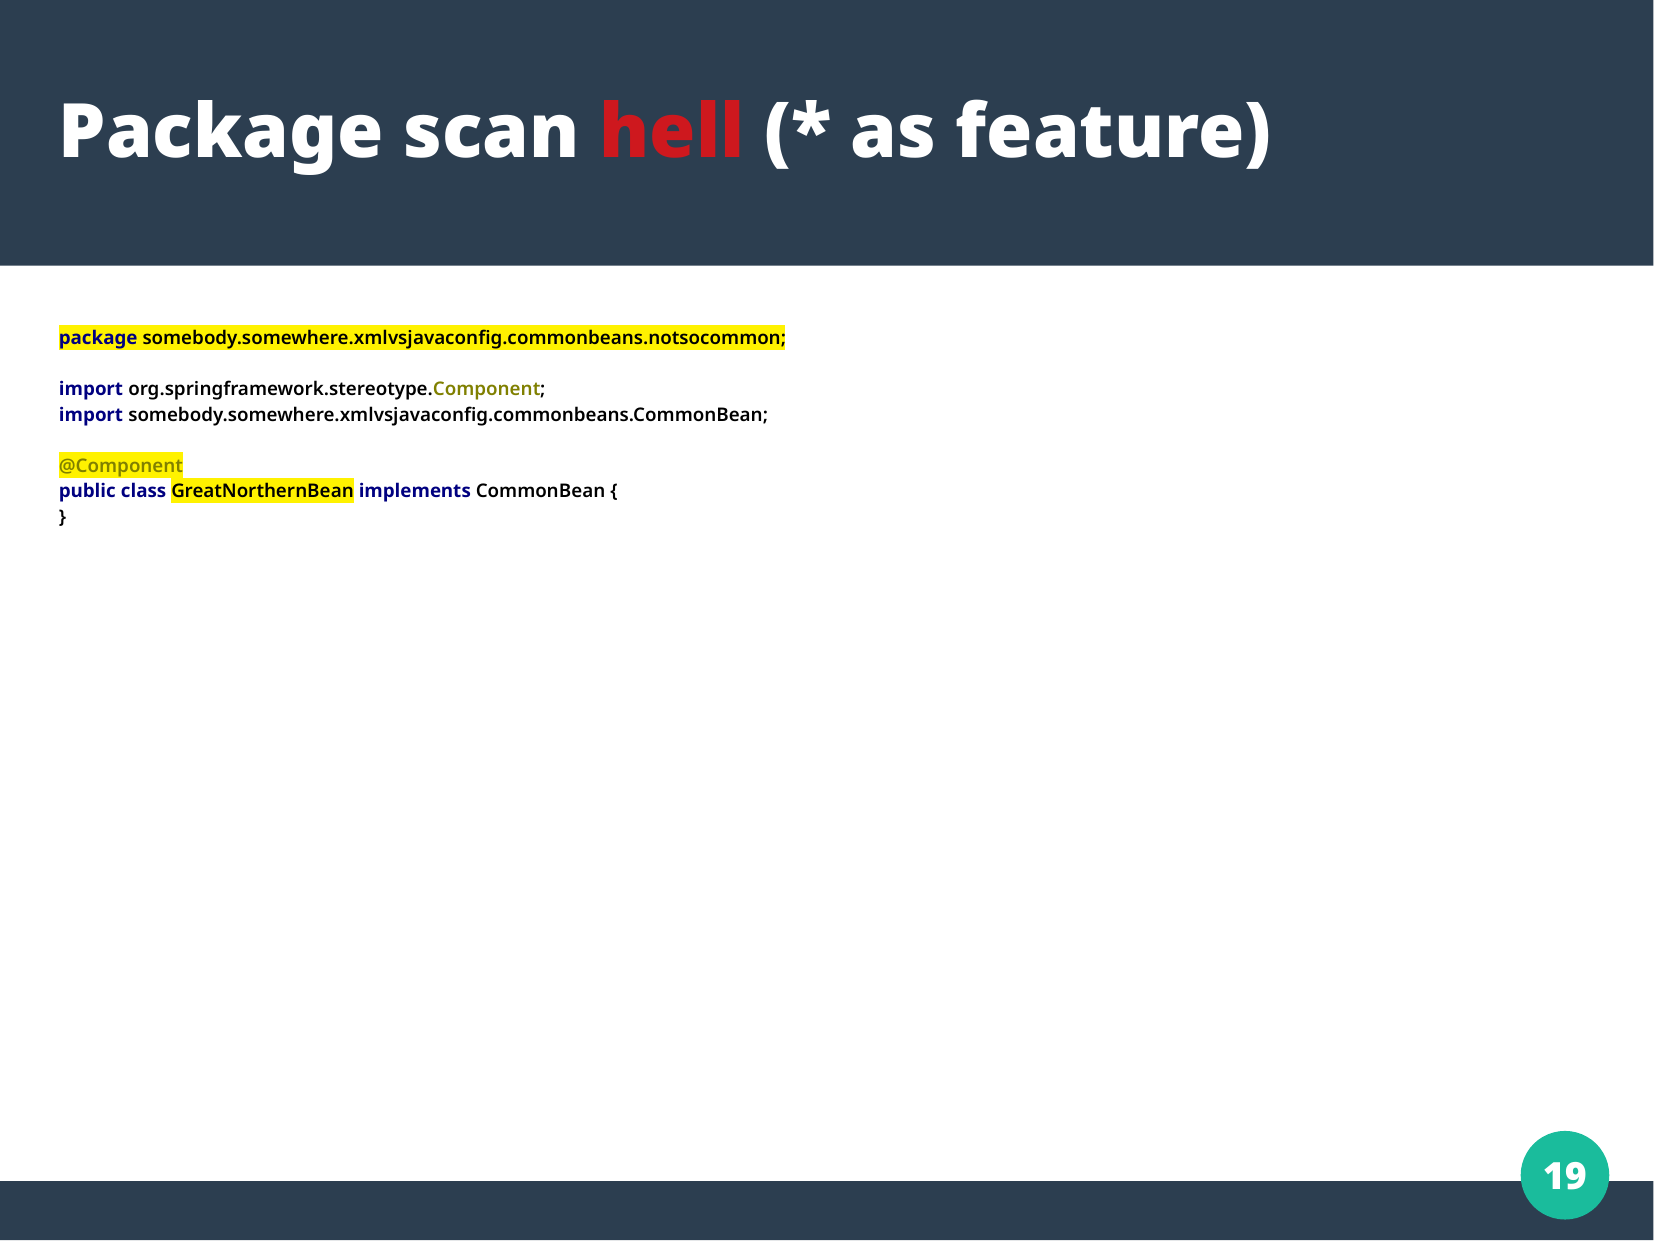

# Package scan hell (* as feature)
package somebody.somewhere.xmlvsjavaconfig.commonbeans.notsocommon;
import org.springframework.stereotype.Component;
import somebody.somewhere.xmlvsjavaconfig.commonbeans.CommonBean;
@Component
public class GreatNorthernBean implements CommonBean {
}
19